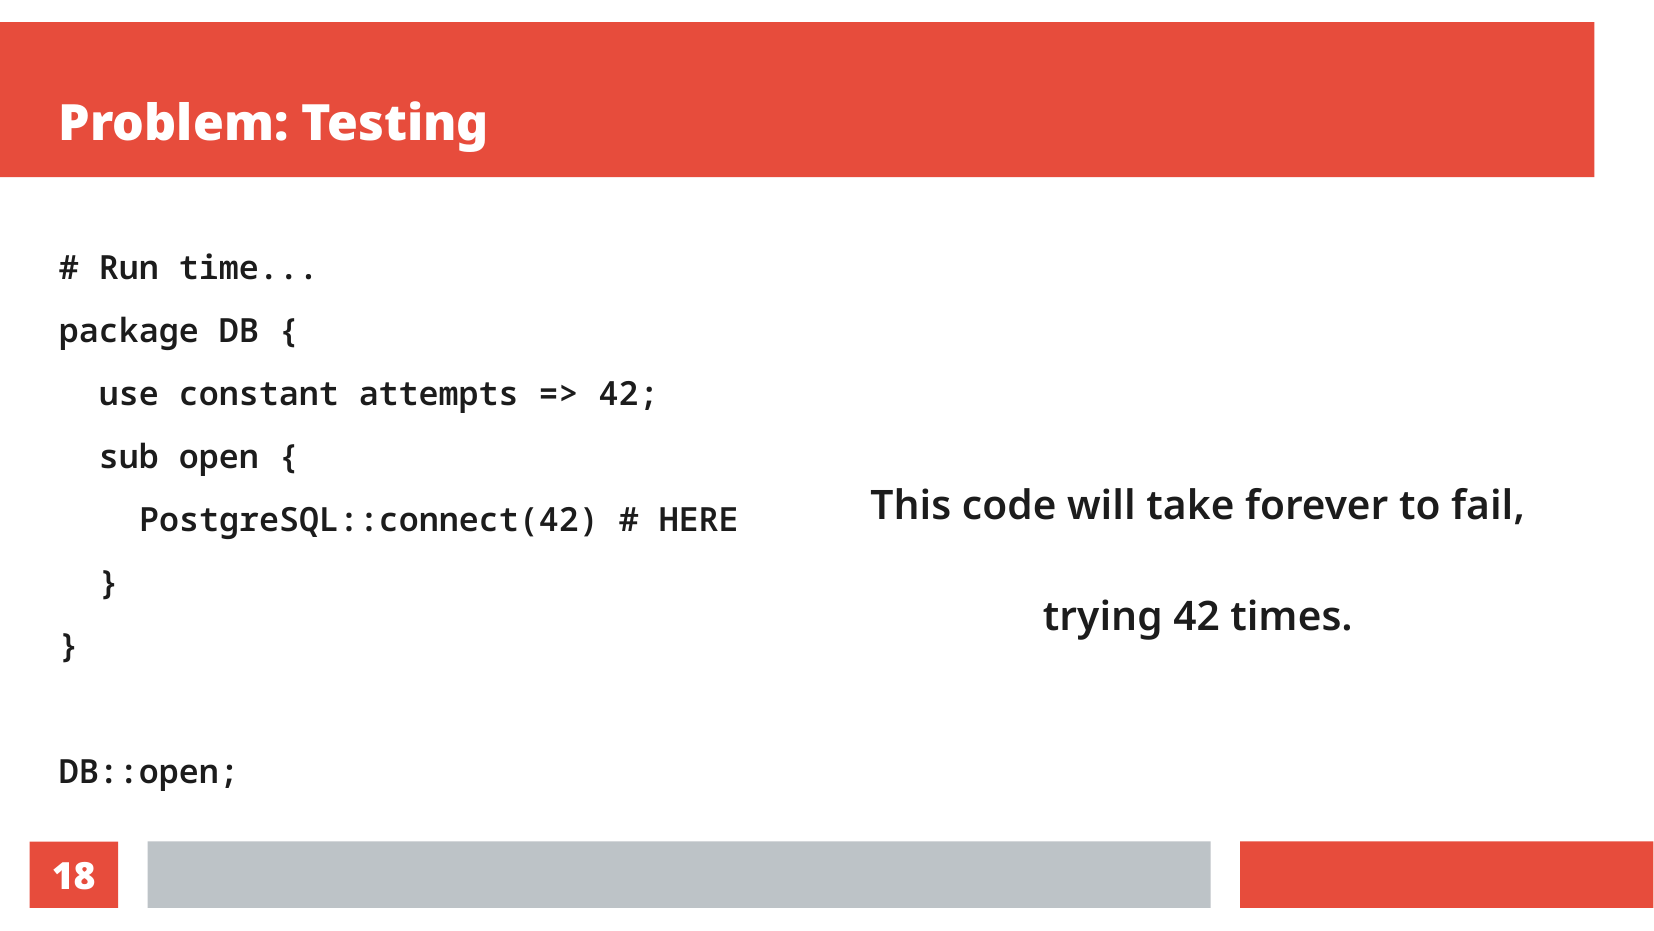

# Problem: Testing
# Run time...
package DB {
 use constant attempts => 42;
 sub open {
 PostgreSQL::connect(42) # HERE
 }
}
DB::open;
This code will take forever to fail, trying 42 times.
18